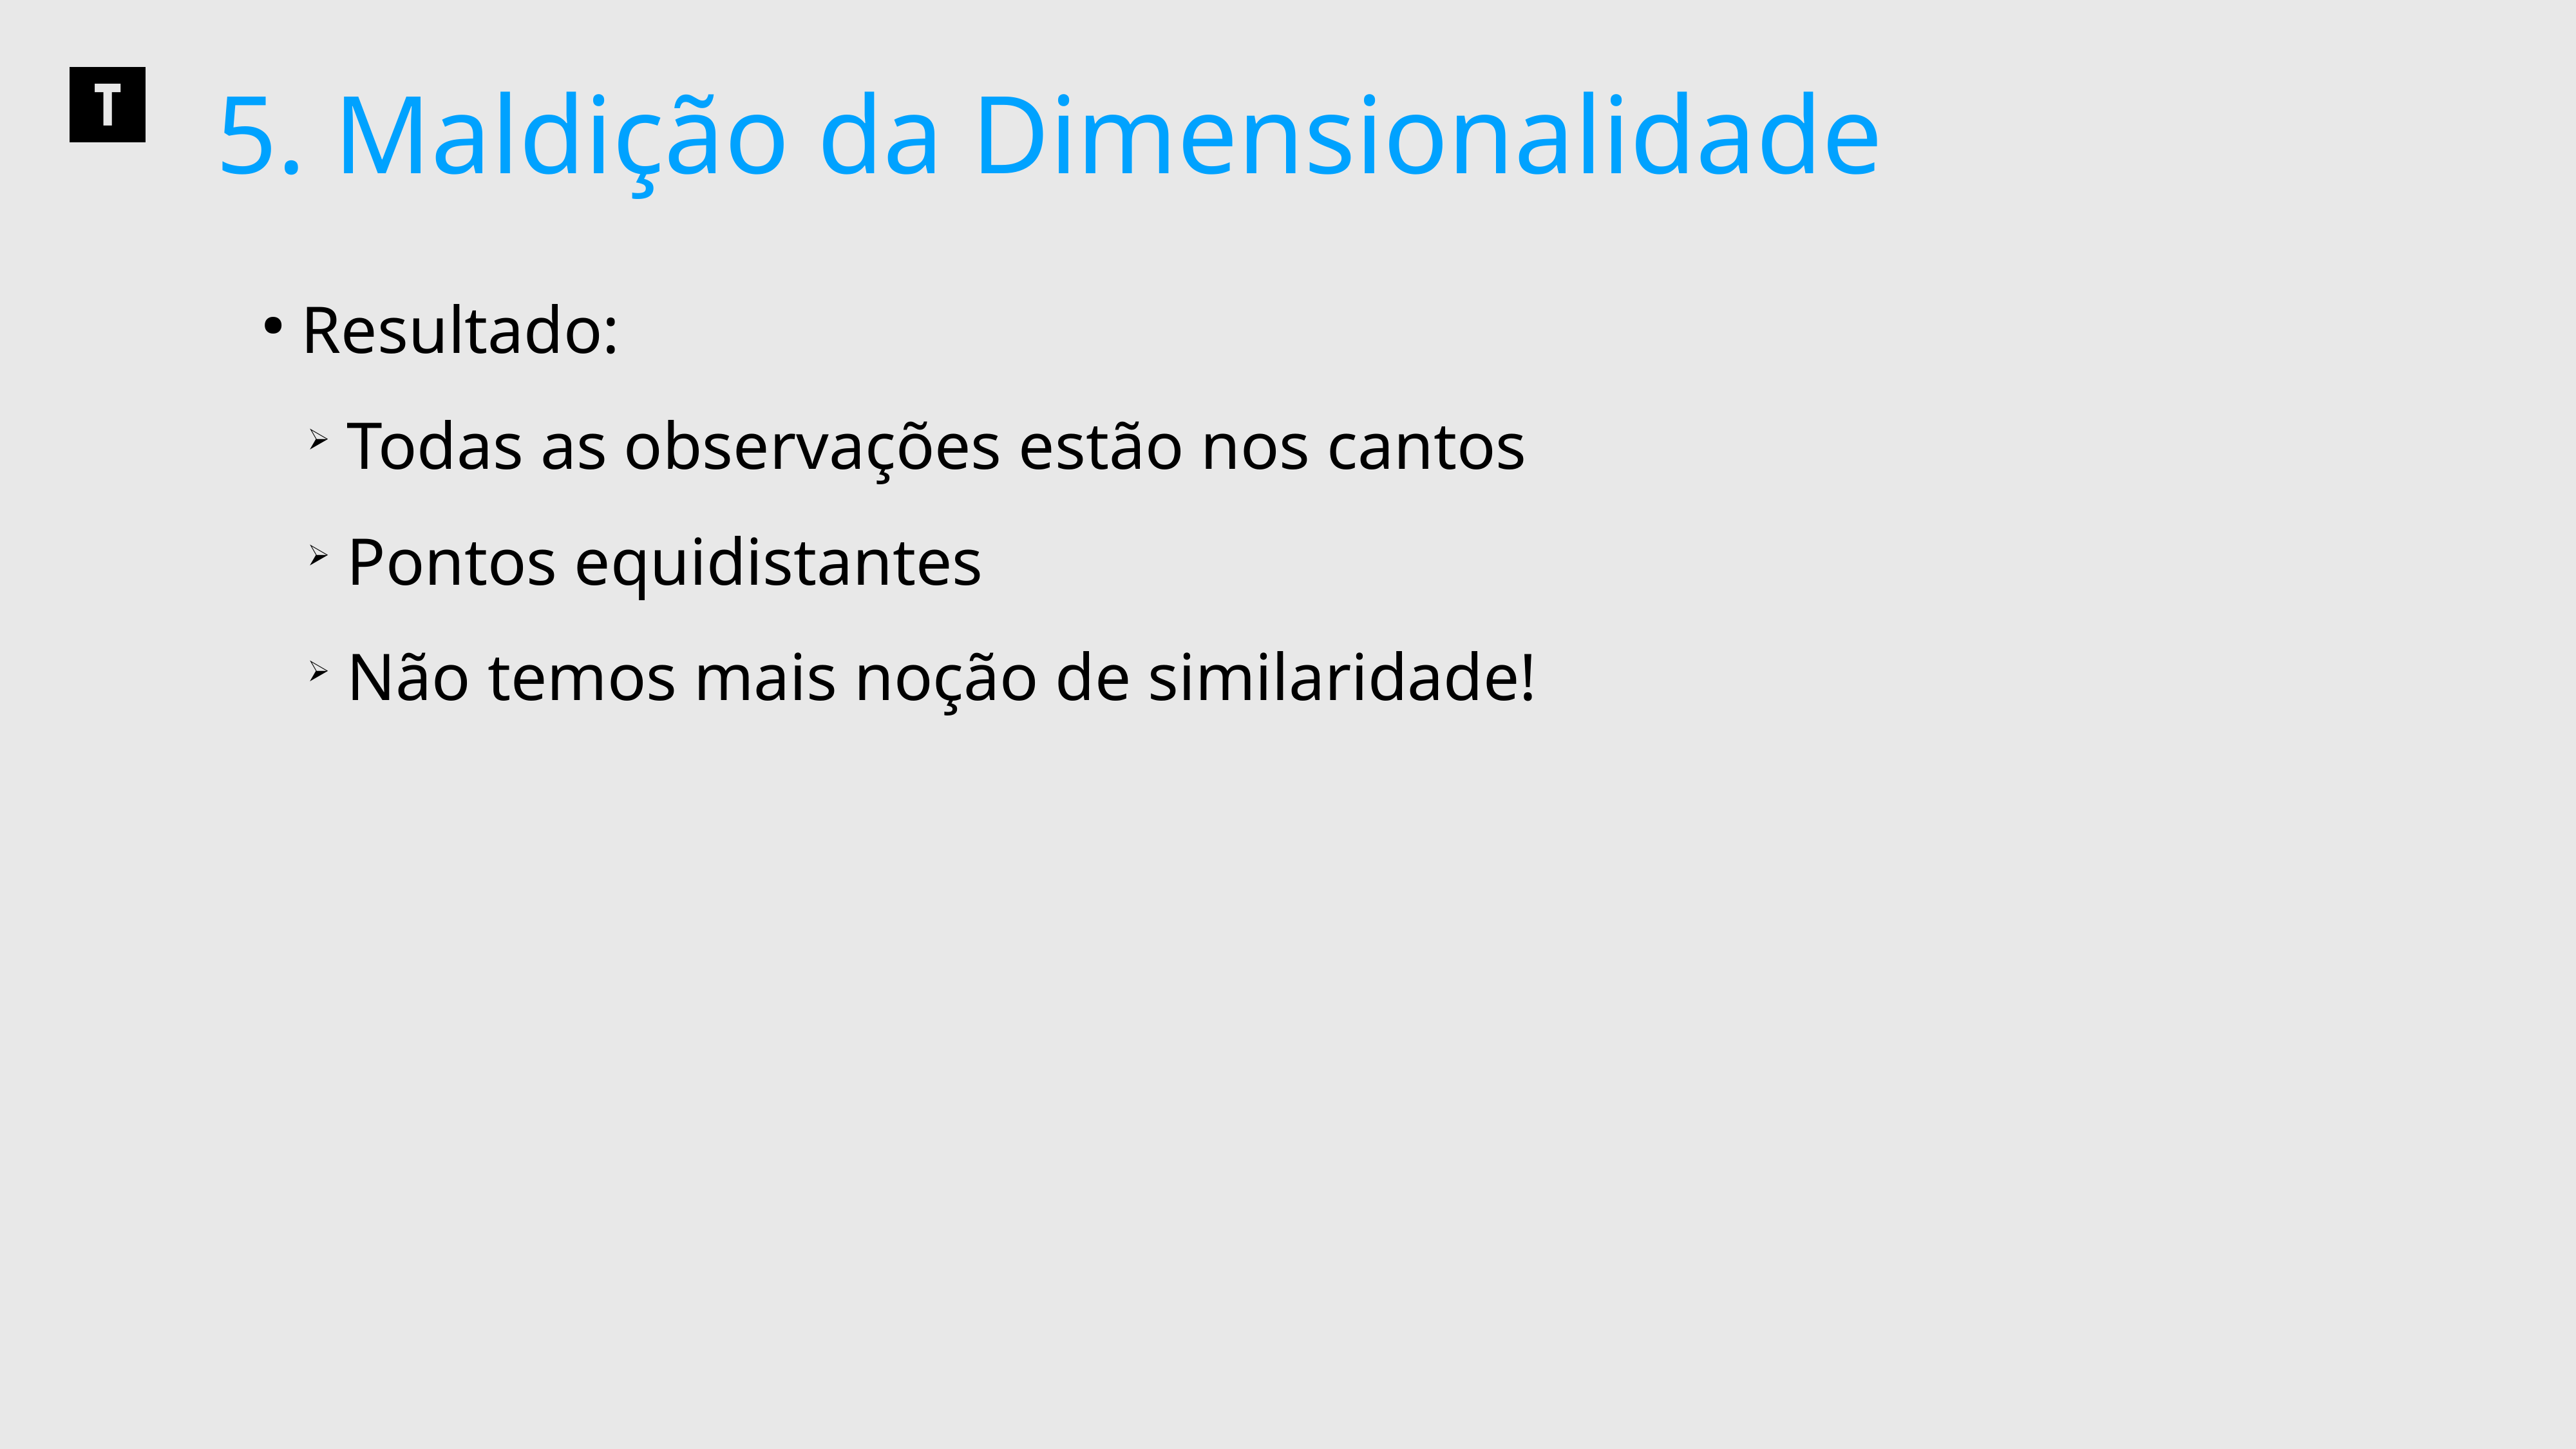

5. Maldição da Dimensionalidade
 Resultado:
 Todas as observações estão nos cantos
 Pontos equidistantes
 Não temos mais noção de similaridade!